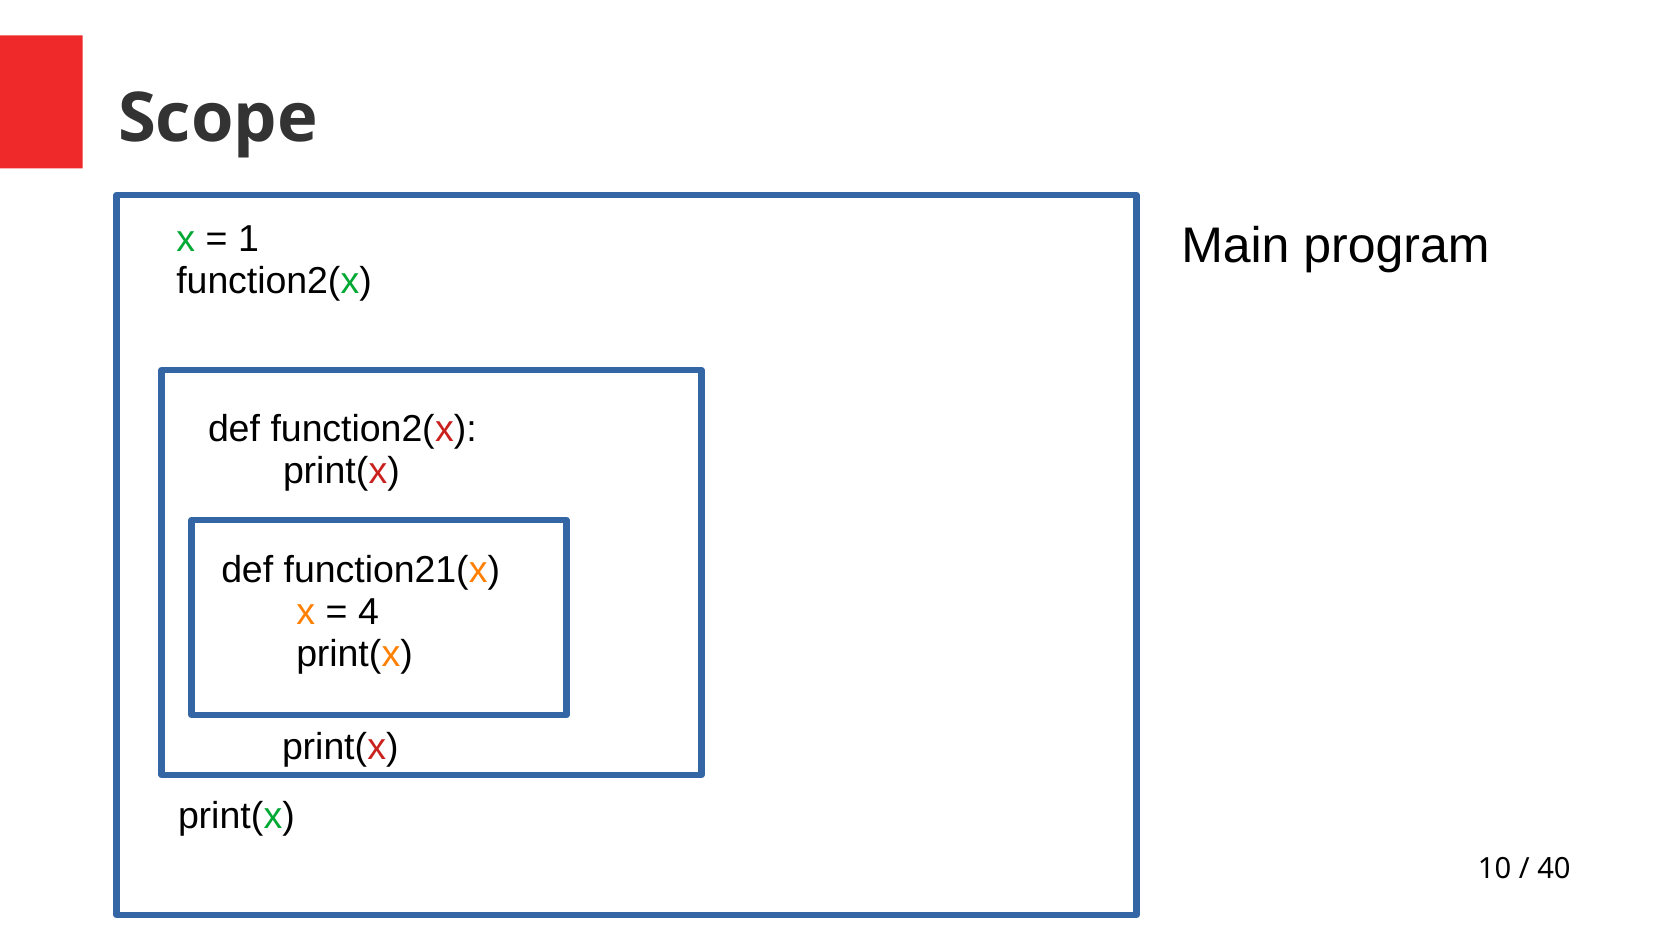

# Scope
x = 1
function2(x)
Main program
def function2(x):
	print(x)
def function21(x)
	x = 4
	print(x)
print(x)
print(x)
10